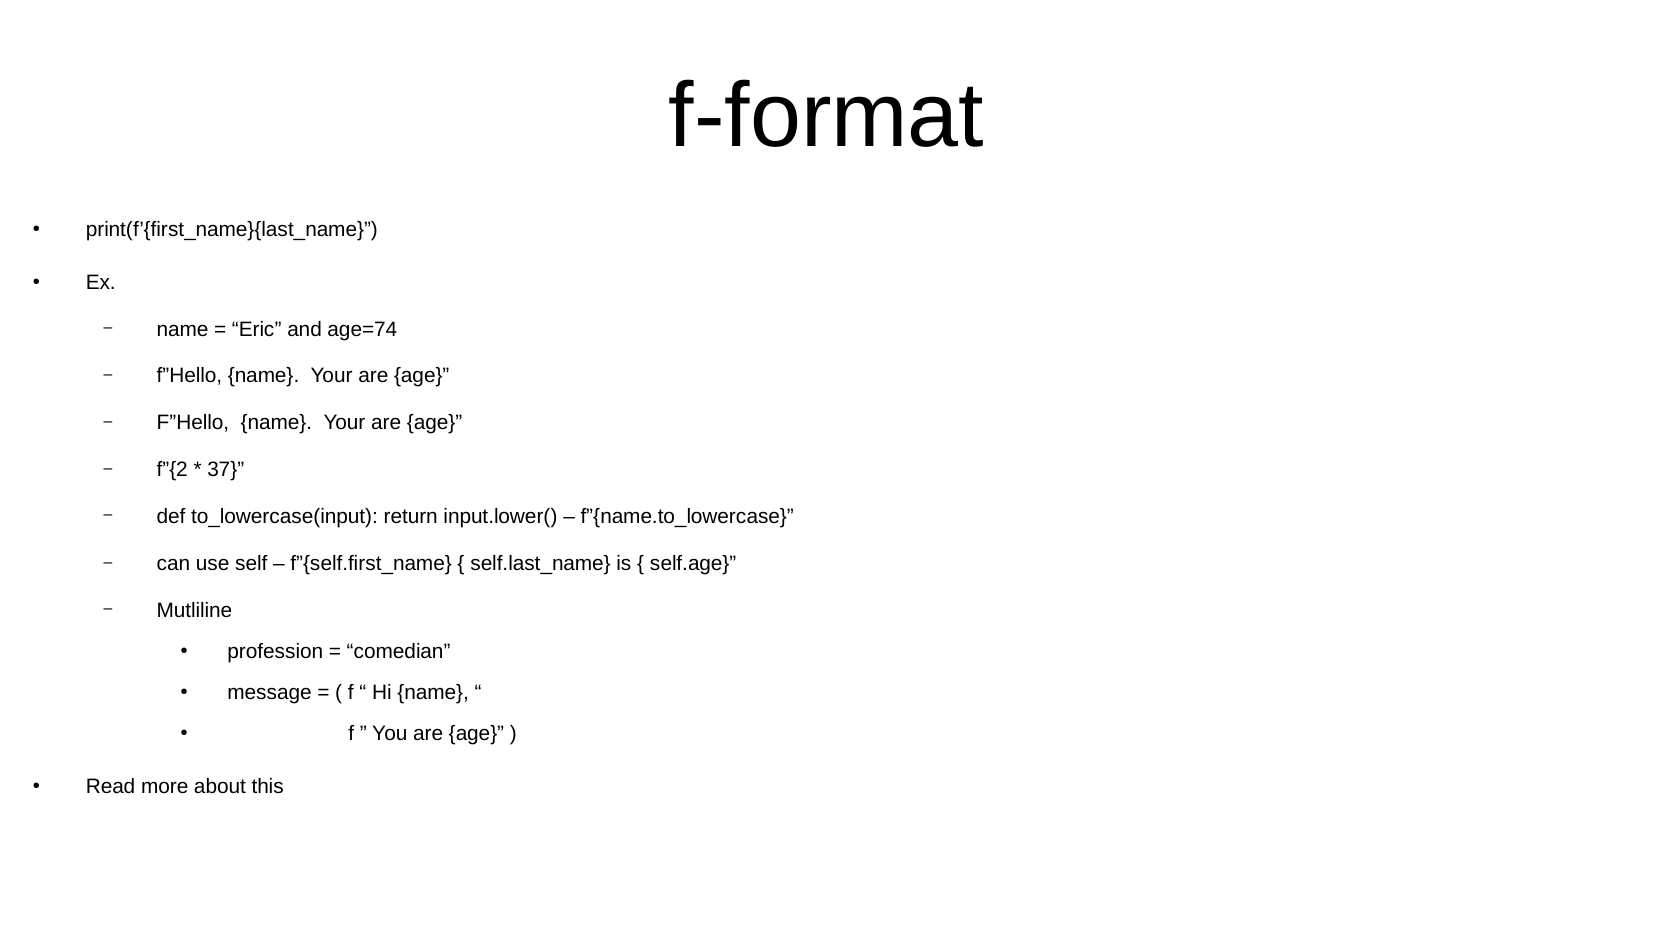

# f-format
print(f’{first_name}{last_name}”)
Ex.
name = “Eric” and age=74
f”Hello, {name}. Your are {age}”
F”Hello, {name}. Your are {age}”
f”{2 * 37}”
def to_lowercase(input): return input.lower() – f”{name.to_lowercase}”
can use self – f”{self.first_name} { self.last_name} is { self.age}”
Mutliline
profession = “comedian”
message = ( f “ Hi {name}, “
 f ” You are {age}” )
Read more about this